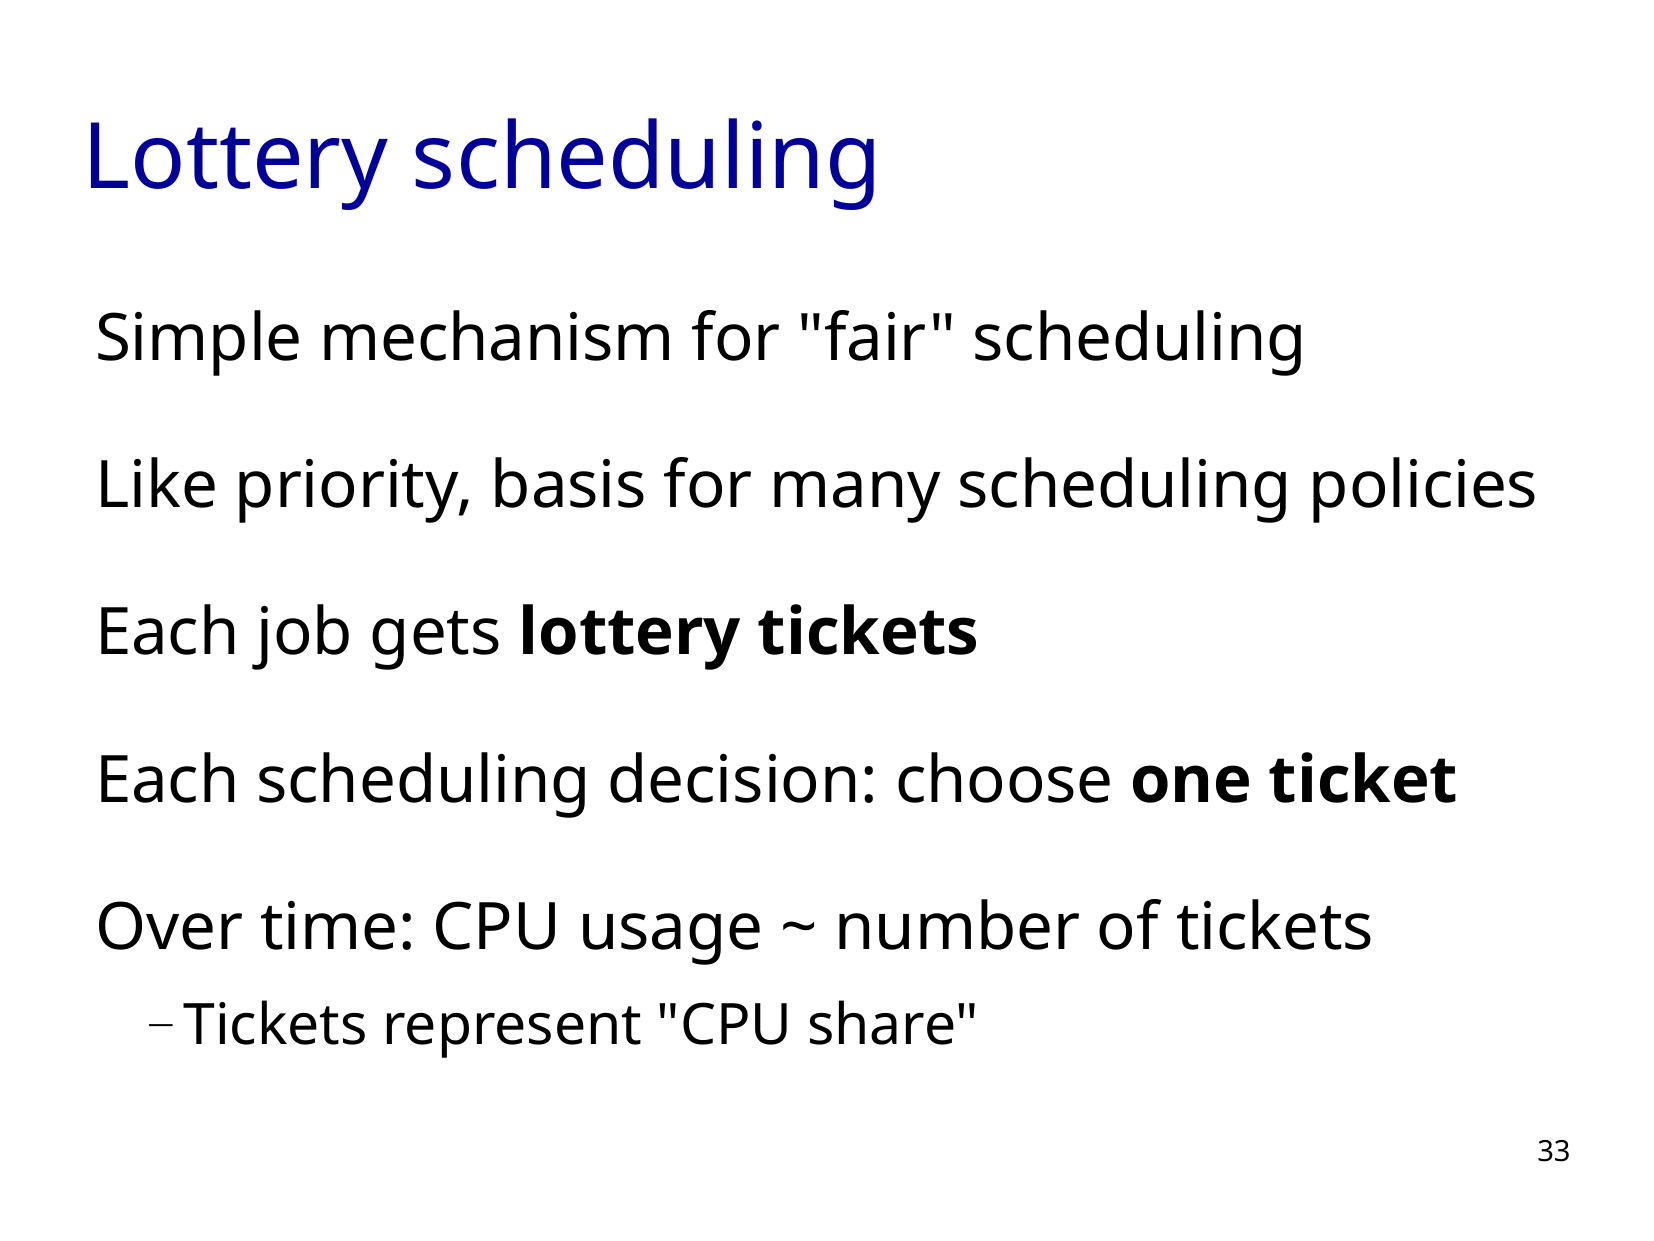

# Lottery scheduling
Simple mechanism for "fair" scheduling
Like priority, basis for many scheduling policies
Each job gets lottery tickets
Each scheduling decision: choose one ticket
Over time: CPU usage ~ number of tickets
Tickets represent "CPU share"
33